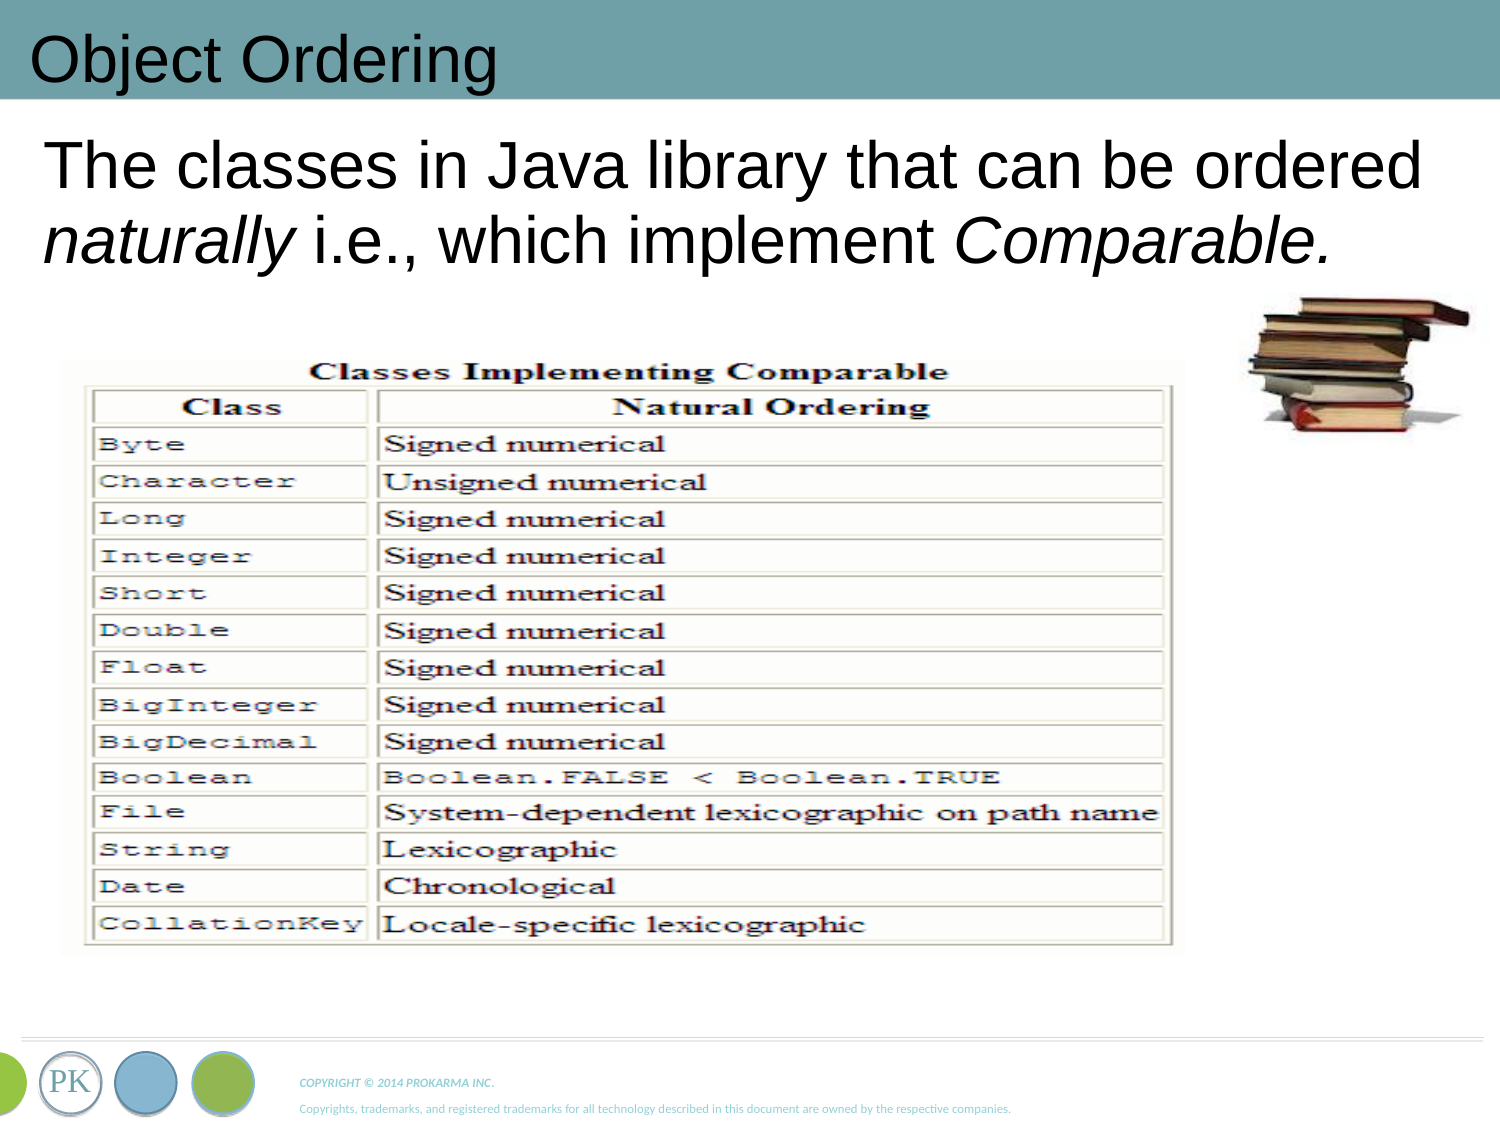

Object Ordering
The classes in Java library that can be ordered naturally i.e., which implement Comparable.